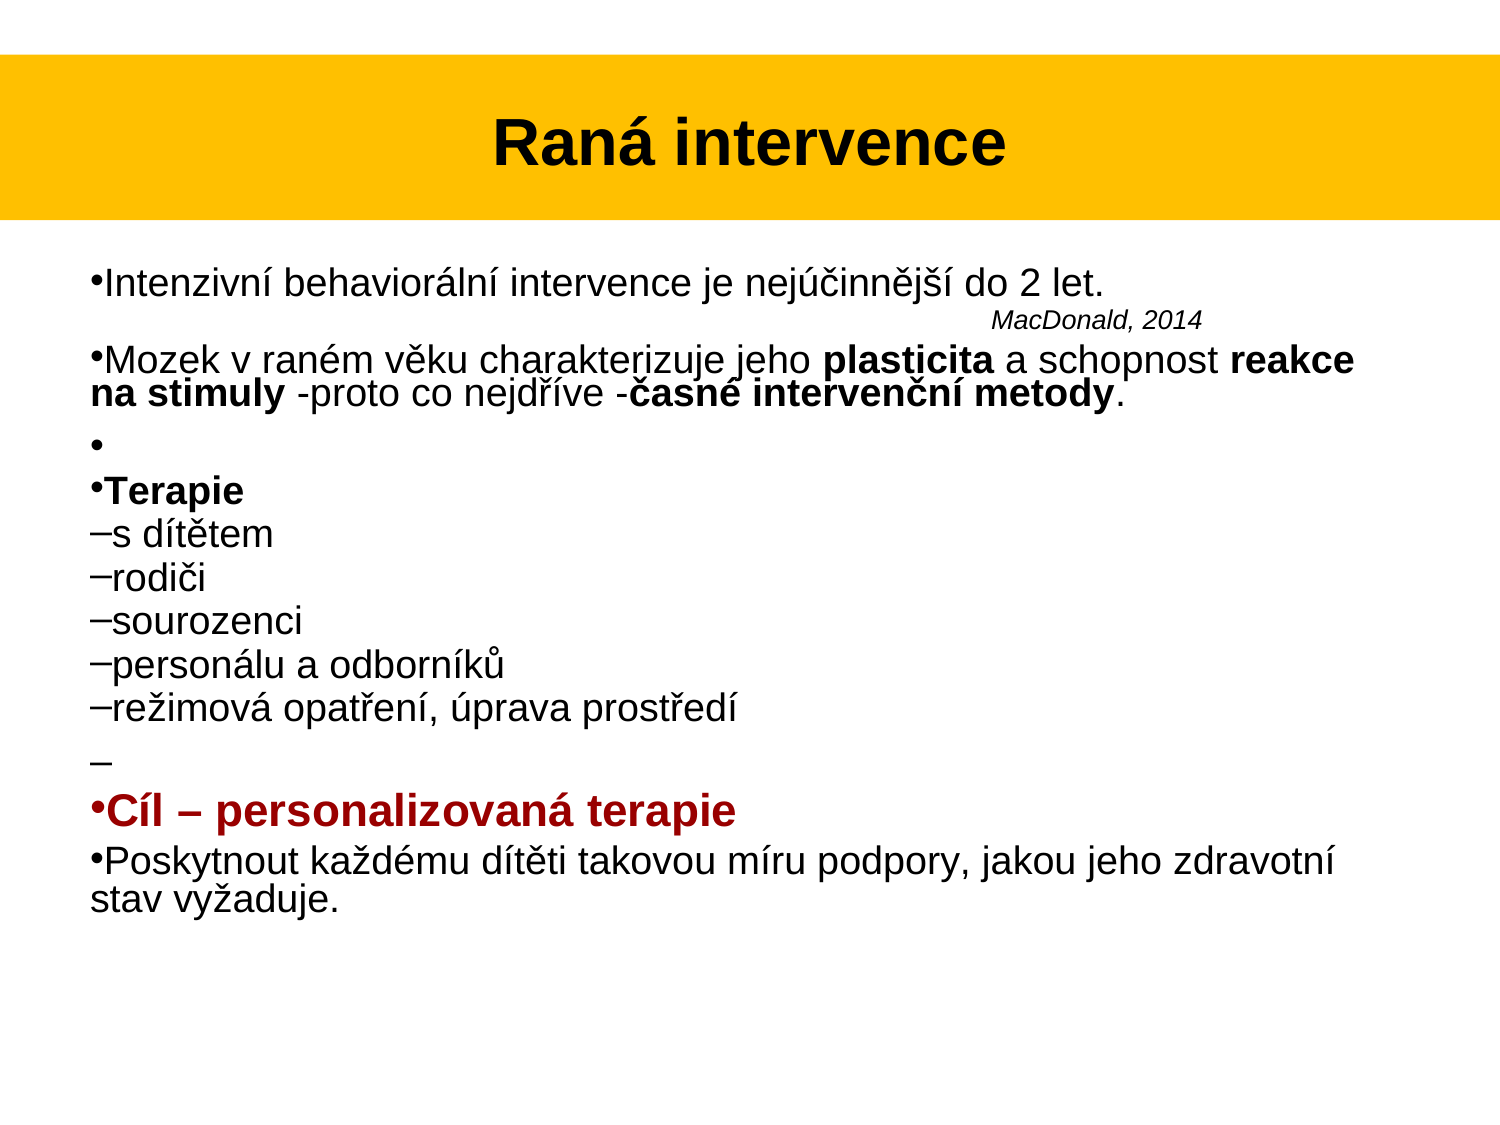

# Raná intervence
Intenzivní behaviorální intervence je nejúčinnější do 2 let.					 MacDonald, 2014
Mozek v raném věku charakterizuje jeho plasticita a schopnost reakce na stimuly -proto co nejdříve -časné intervenční metody.
Terapie
s dítětem
rodiči
sourozenci
personálu a odborníků
režimová opatření, úprava prostředí
Cíl – personalizovaná terapie
Poskytnout každému dítěti takovou míru podpory, jakou jeho zdravotní stav vyžaduje.